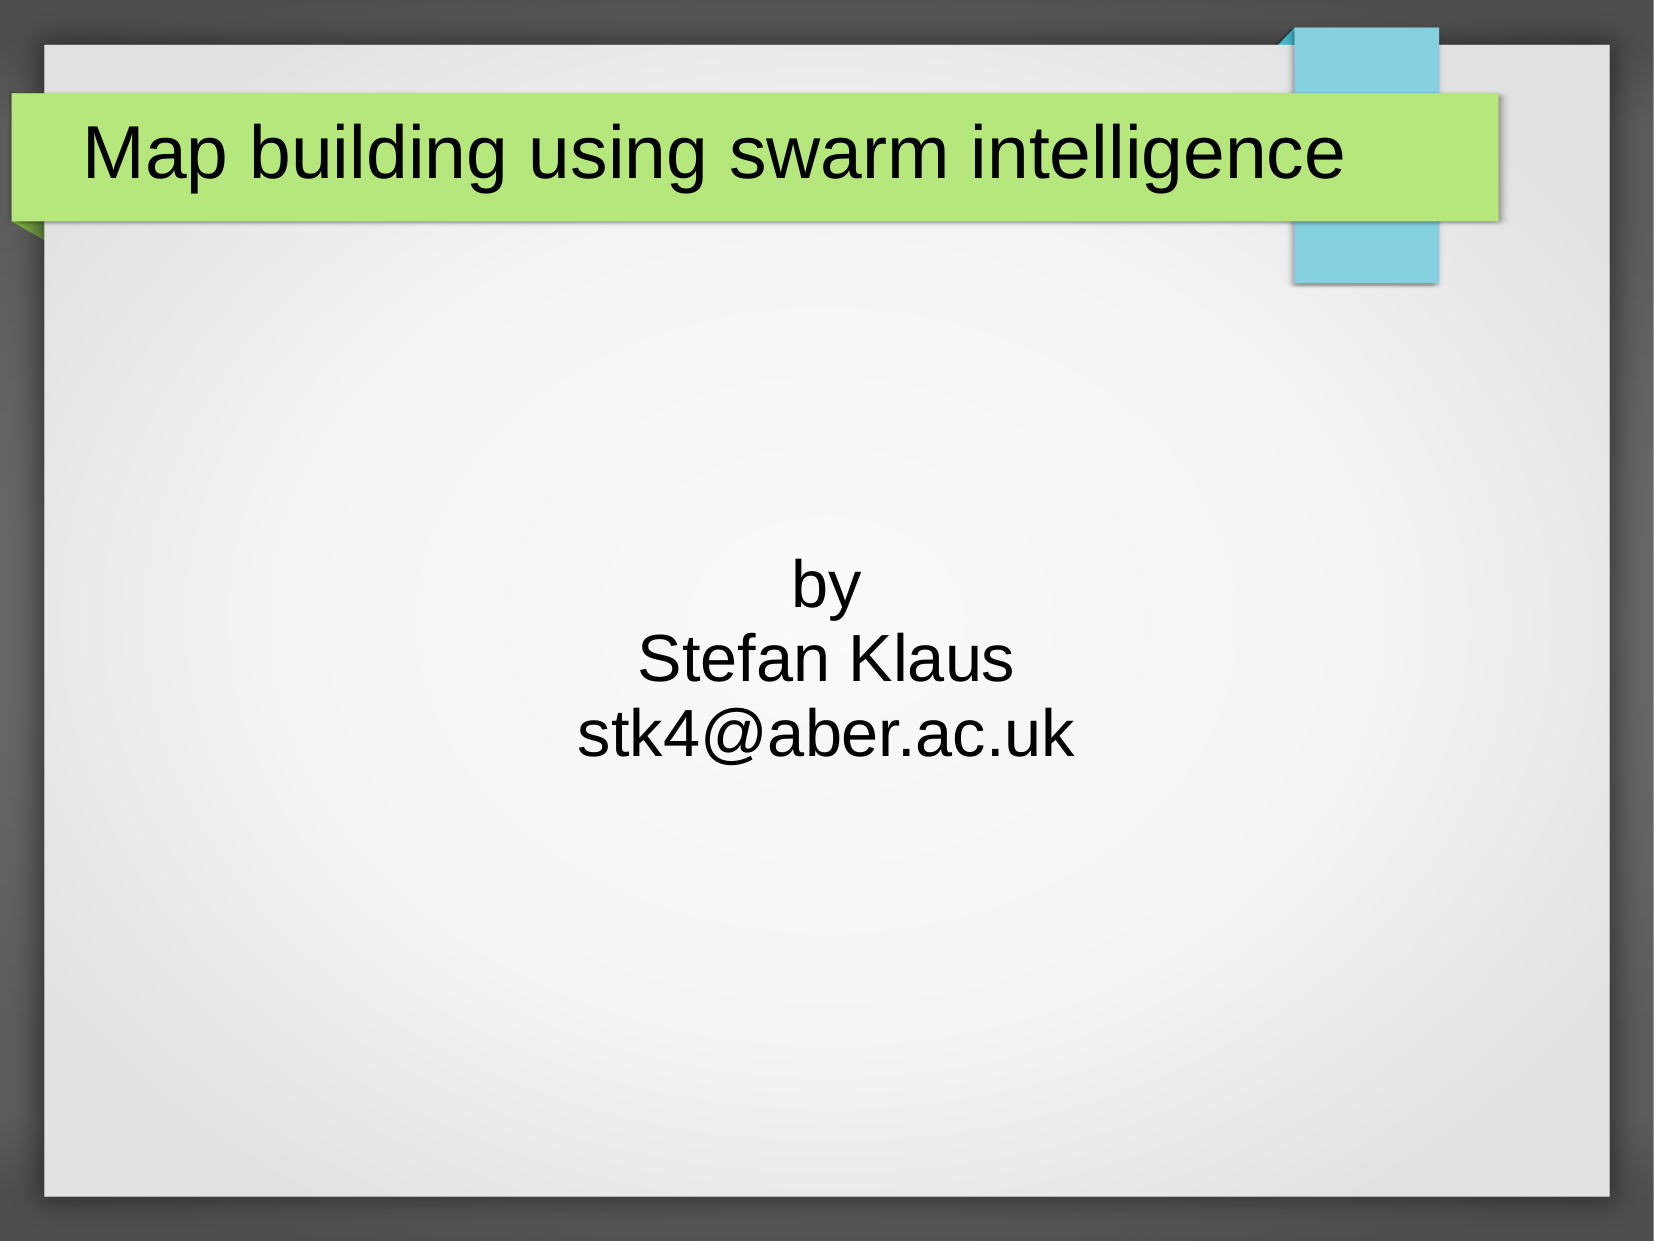

# Map building using swarm intelligence
by
Stefan Klaus
stk4@aber.ac.uk